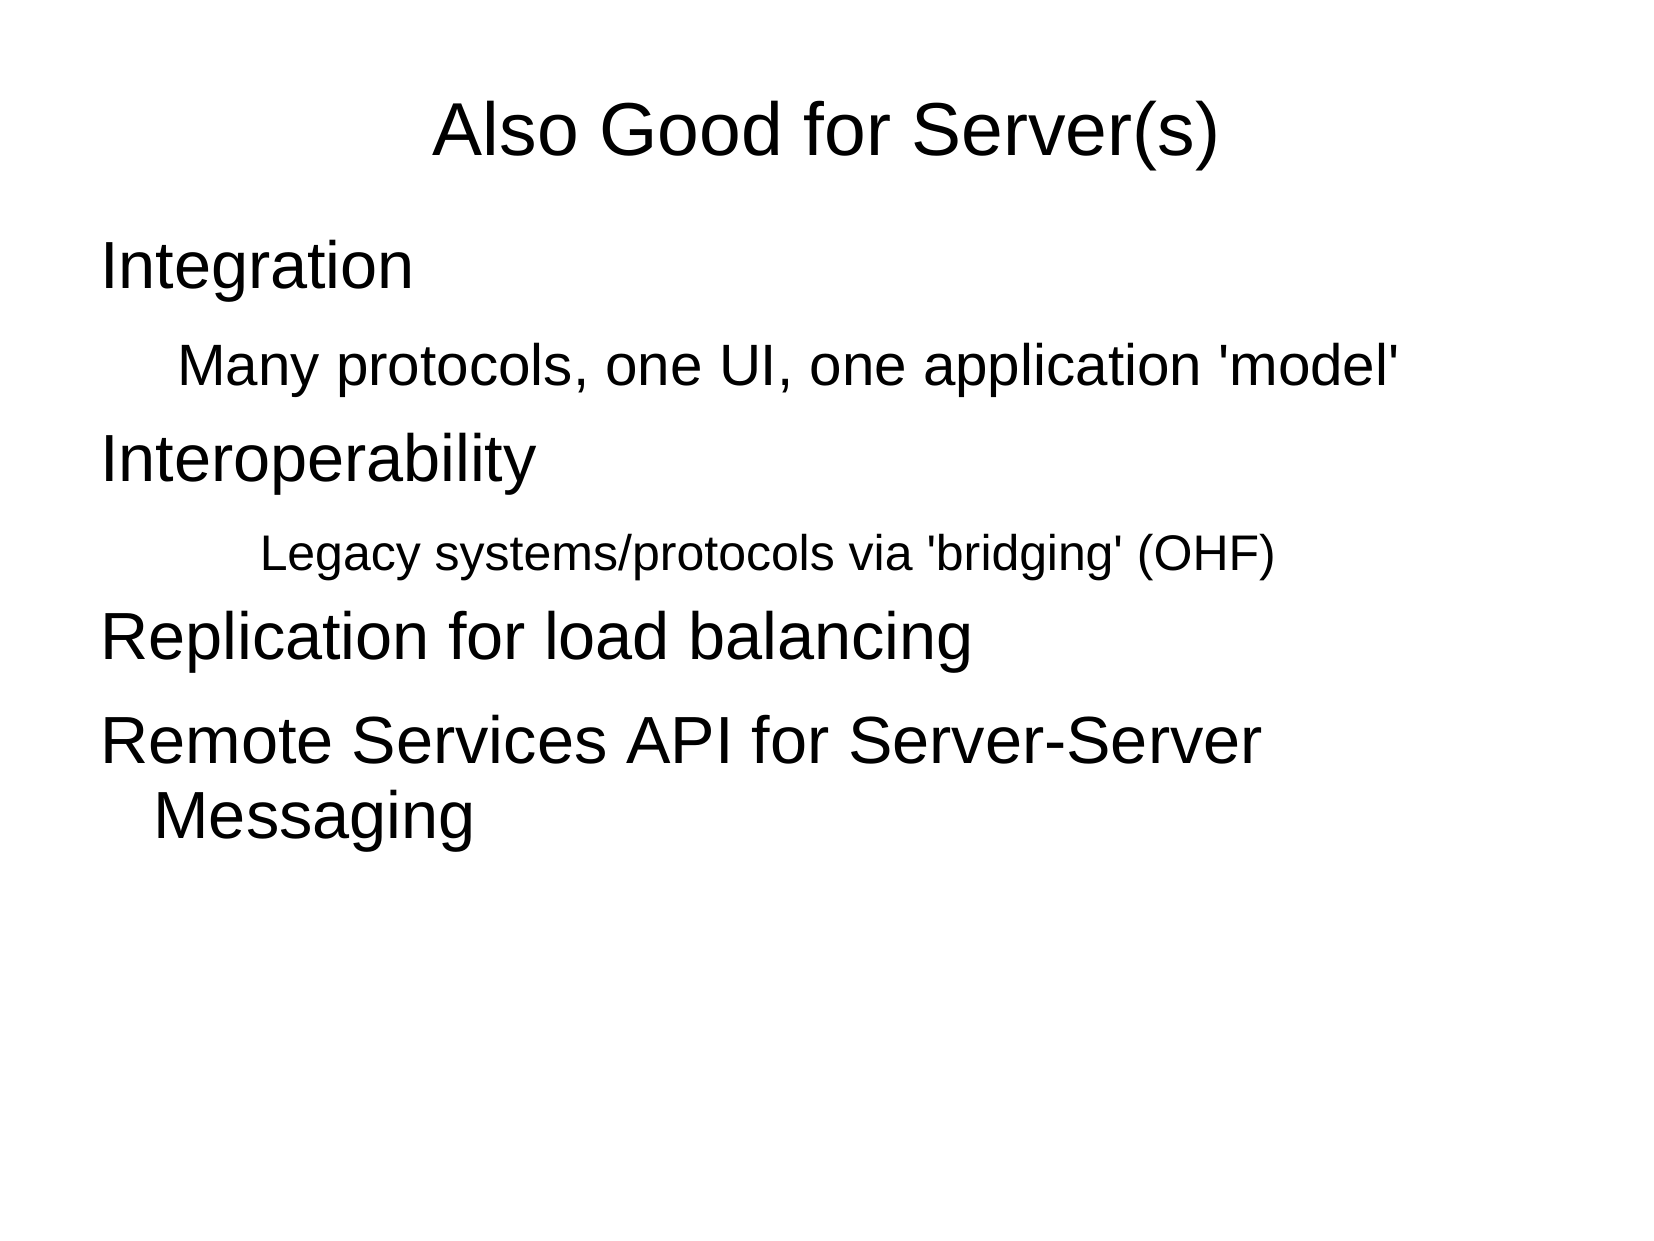

# Also Good for Server(s)
Integration
Many protocols, one UI, one application 'model'
Interoperability
Legacy systems/protocols via 'bridging' (OHF)
Replication for load balancing
Remote Services API for Server-Server Messaging